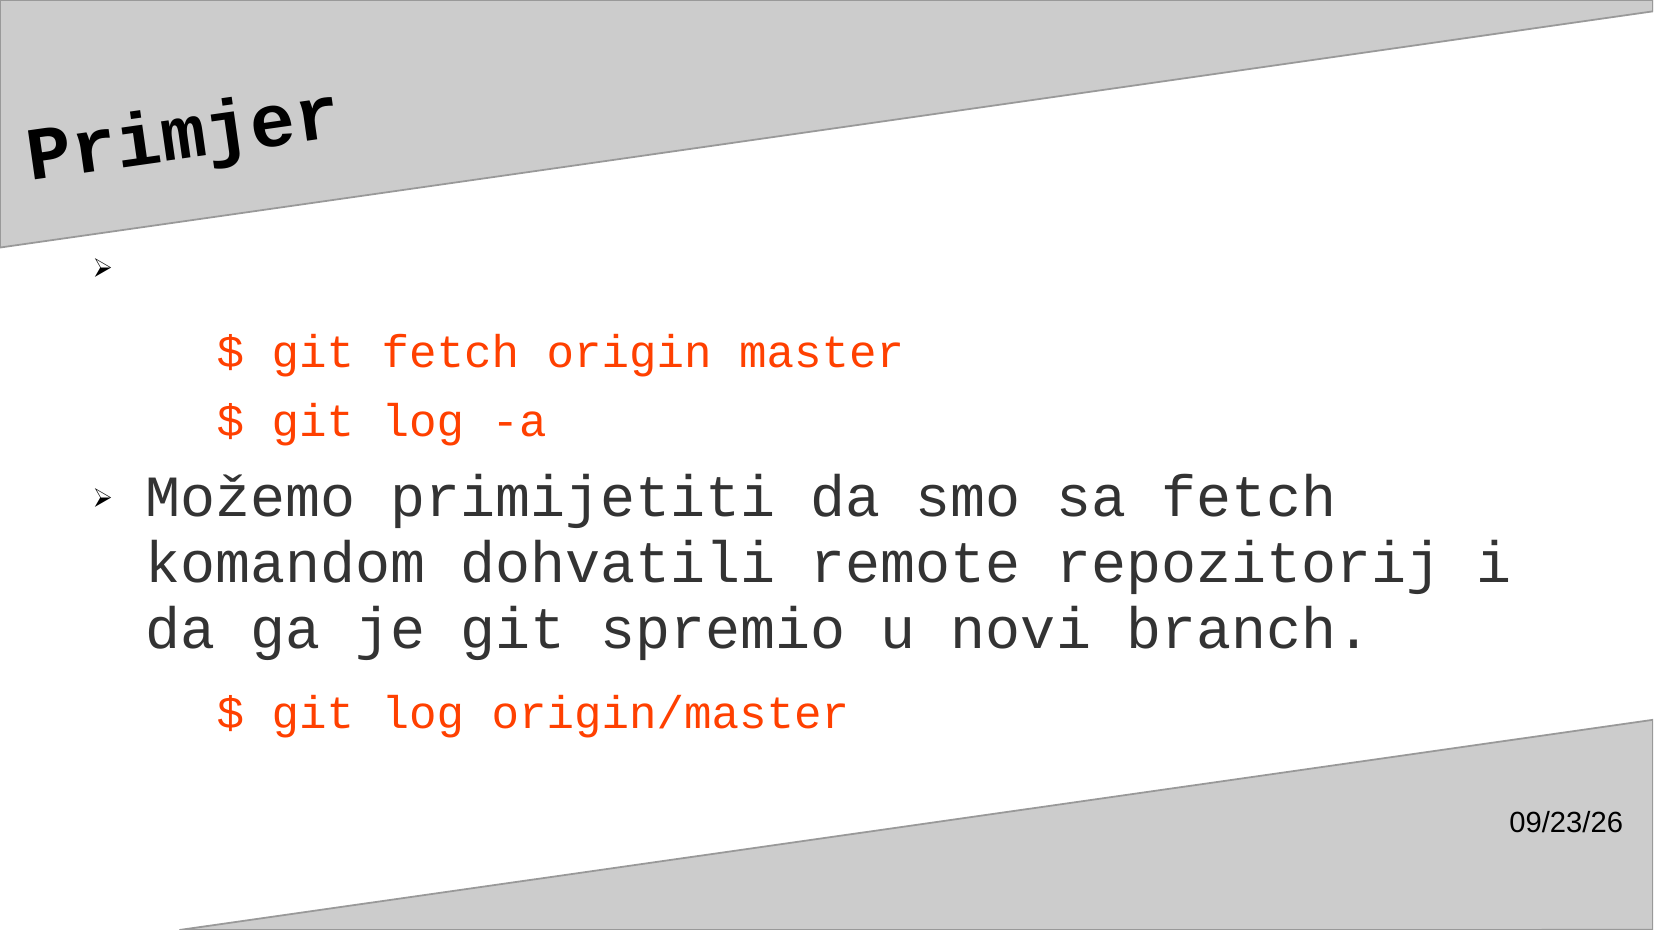

# Primjer
$ git fetch origin master
$ git log -a
Možemo primijetiti da smo sa fetch komandom dohvatili remote repozitorij i da ga je git spremio u novi branch.
$ git log origin/master
114